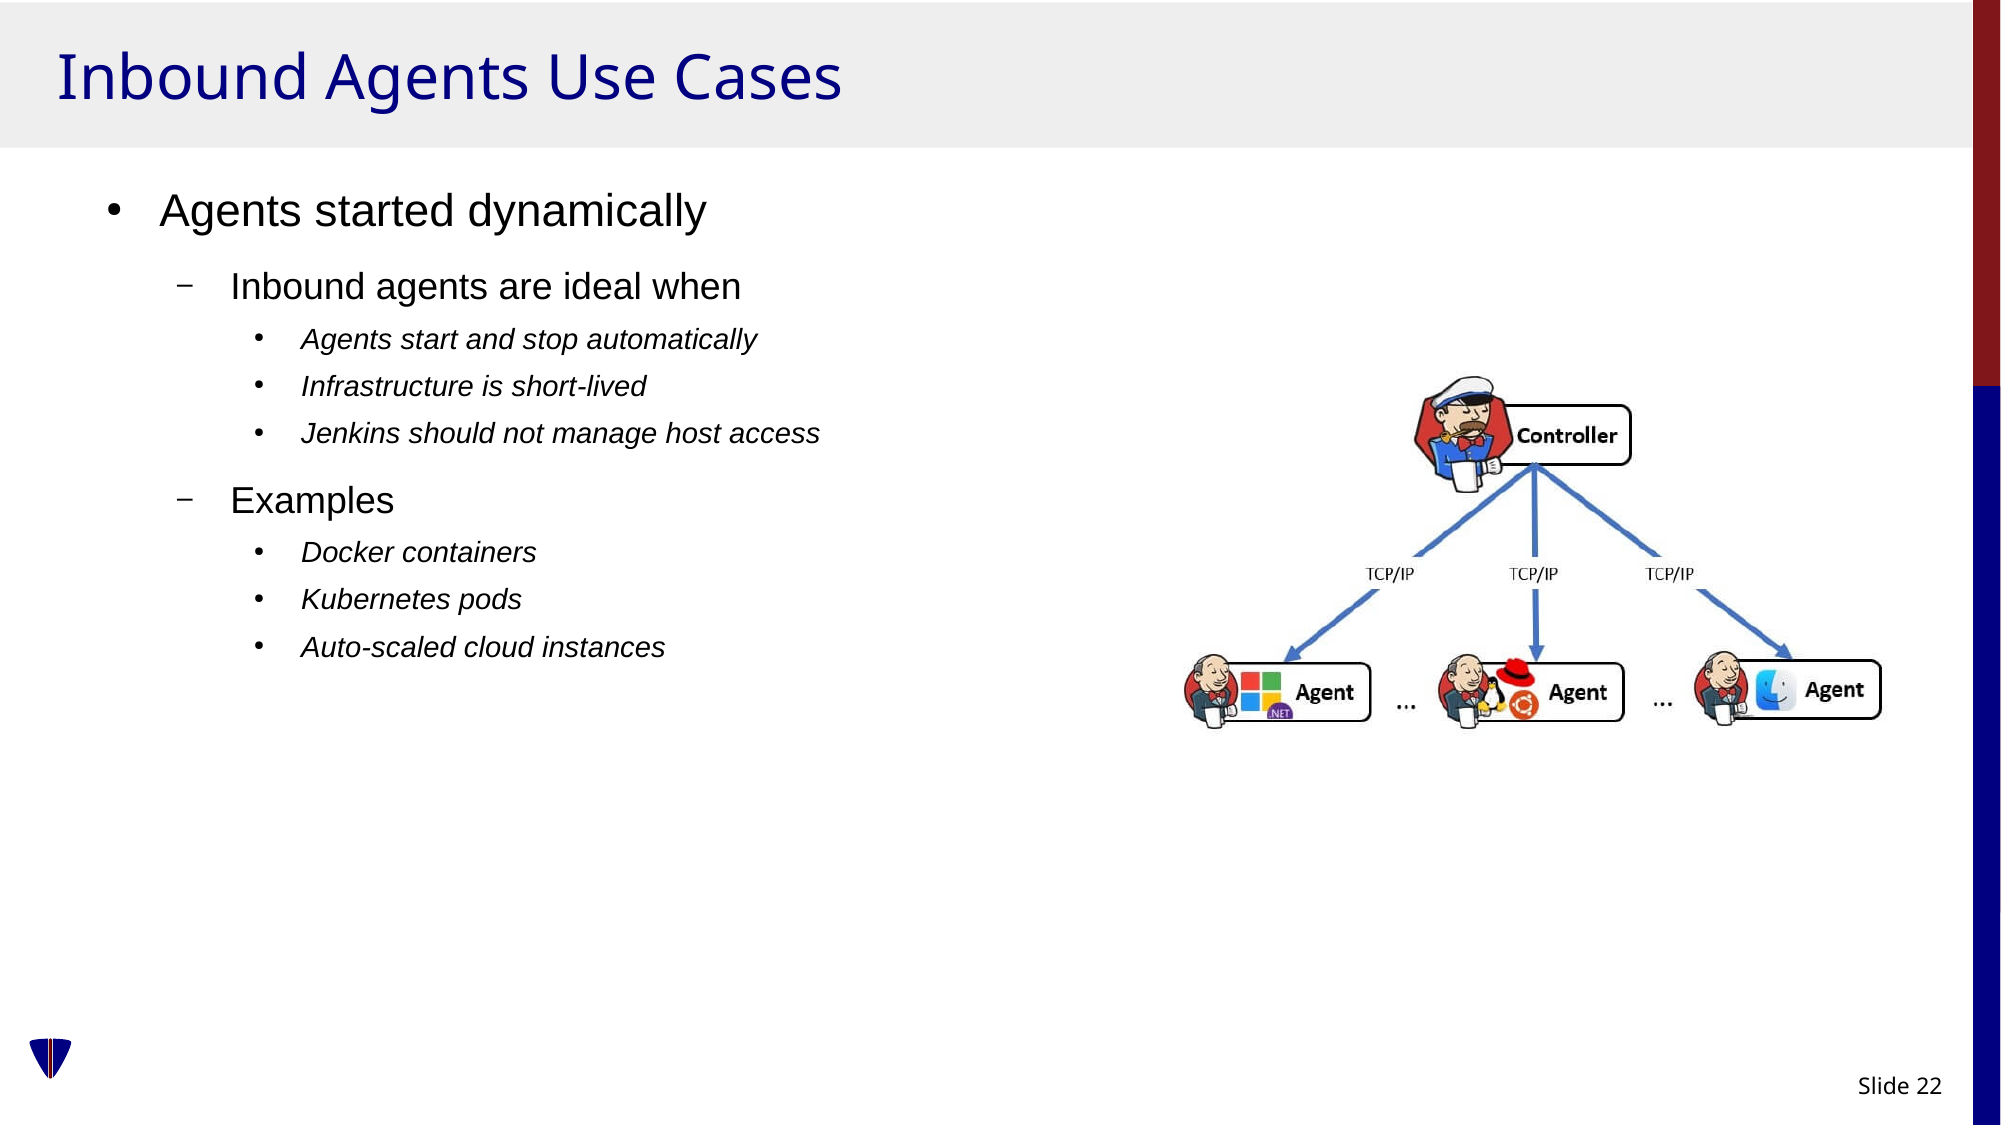

# Inbound Agents Use Cases
Agents started dynamically
Inbound agents are ideal when
Agents start and stop automatically
Infrastructure is short-lived
Jenkins should not manage host access
Examples
Docker containers
Kubernetes pods
Auto-scaled cloud instances